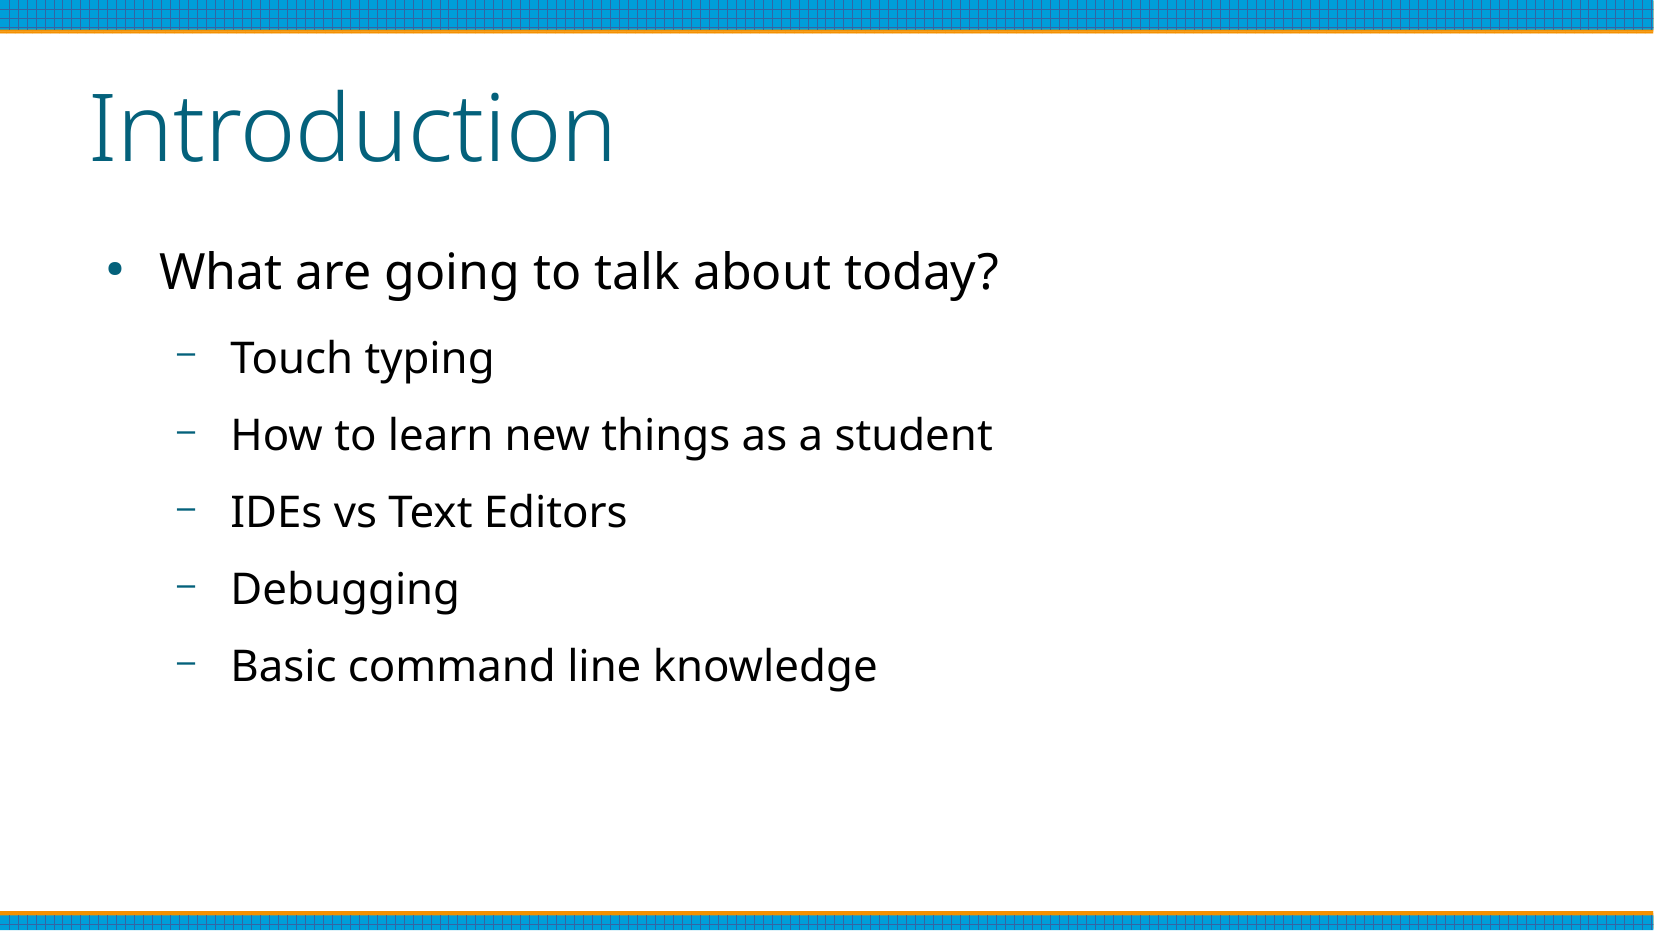

# Introduction
What are going to talk about today?
Touch typing
How to learn new things as a student
IDEs vs Text Editors
Debugging
Basic command line knowledge